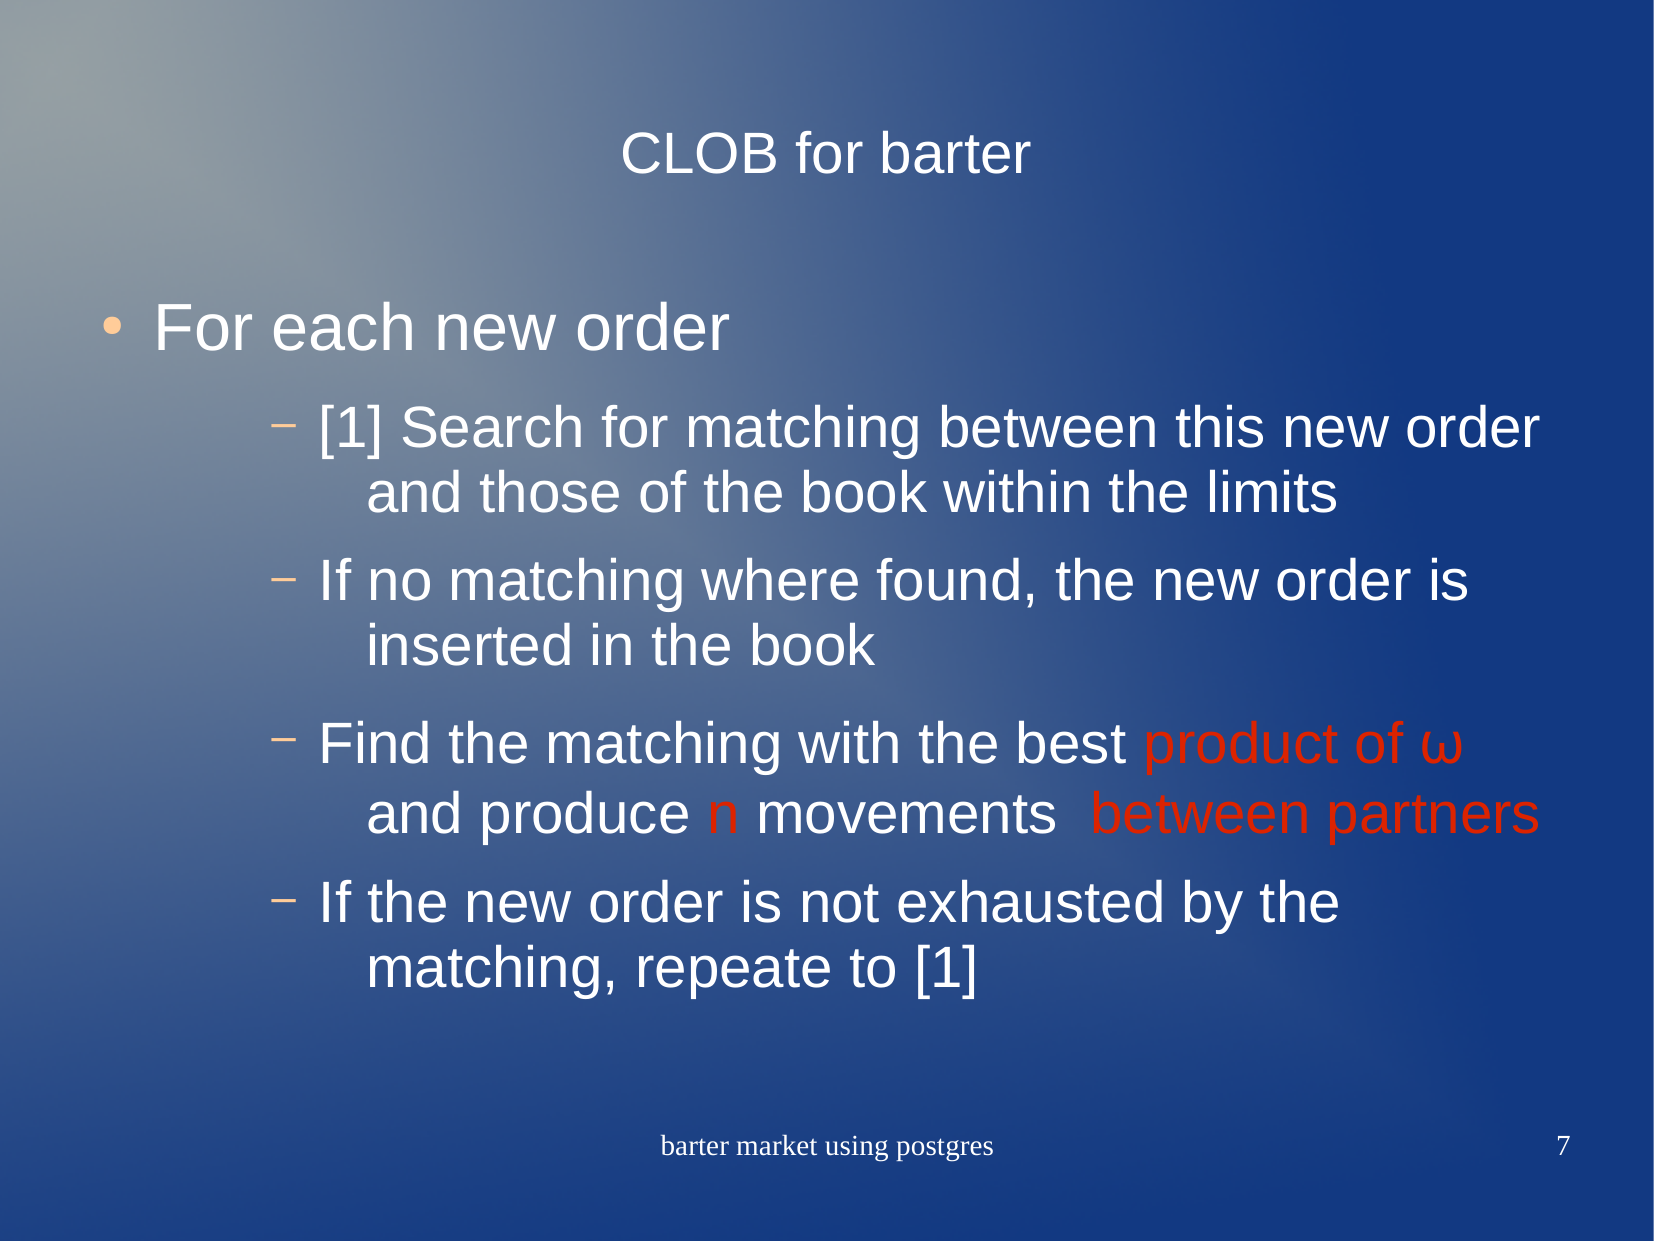

# CLOB for barter
For each new order
[1] Search for matching between this new order and those of the book within the limits
If no matching where found, the new order is inserted in the book
Find the matching with the best product of ω and produce n movements between partners
If the new order is not exhausted by the matching, repeate to [1]
barter market using postgres
7